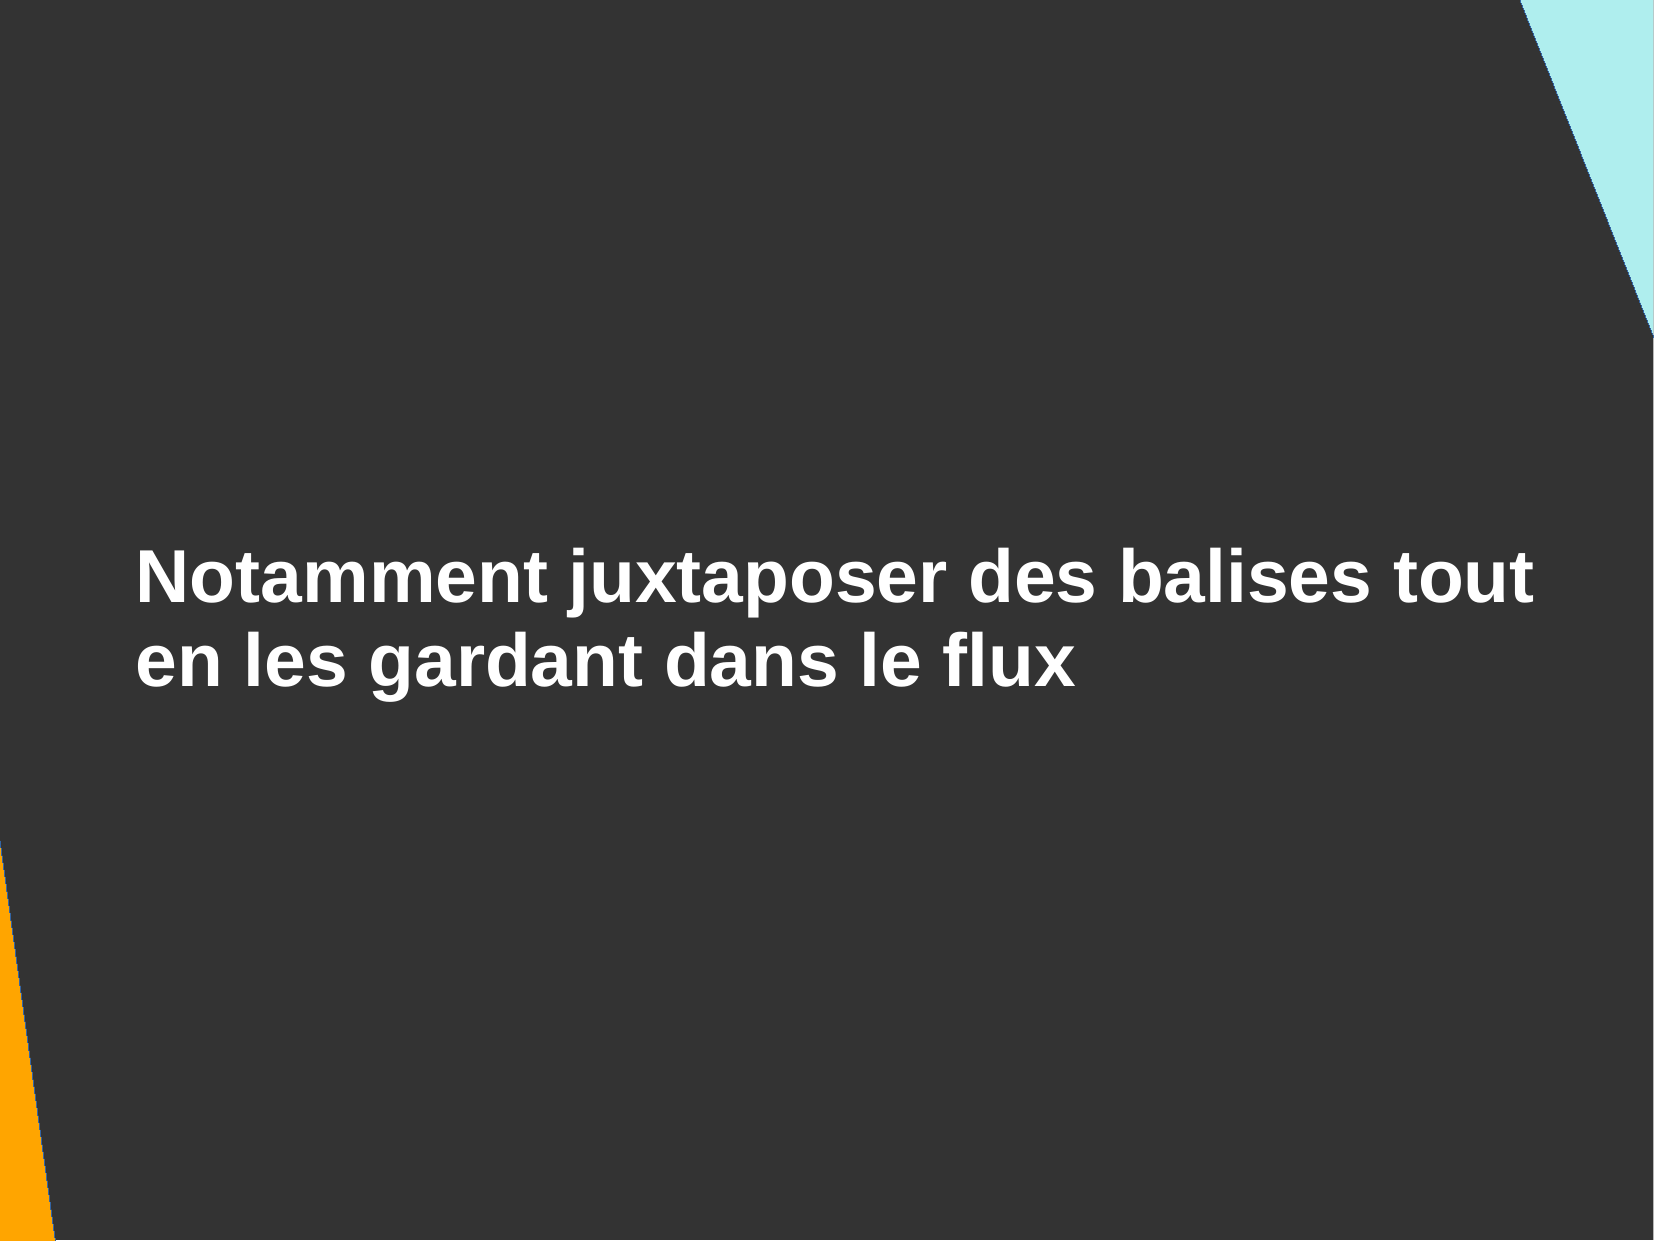

# Notamment juxtaposer des balises tout en les gardant dans le flux